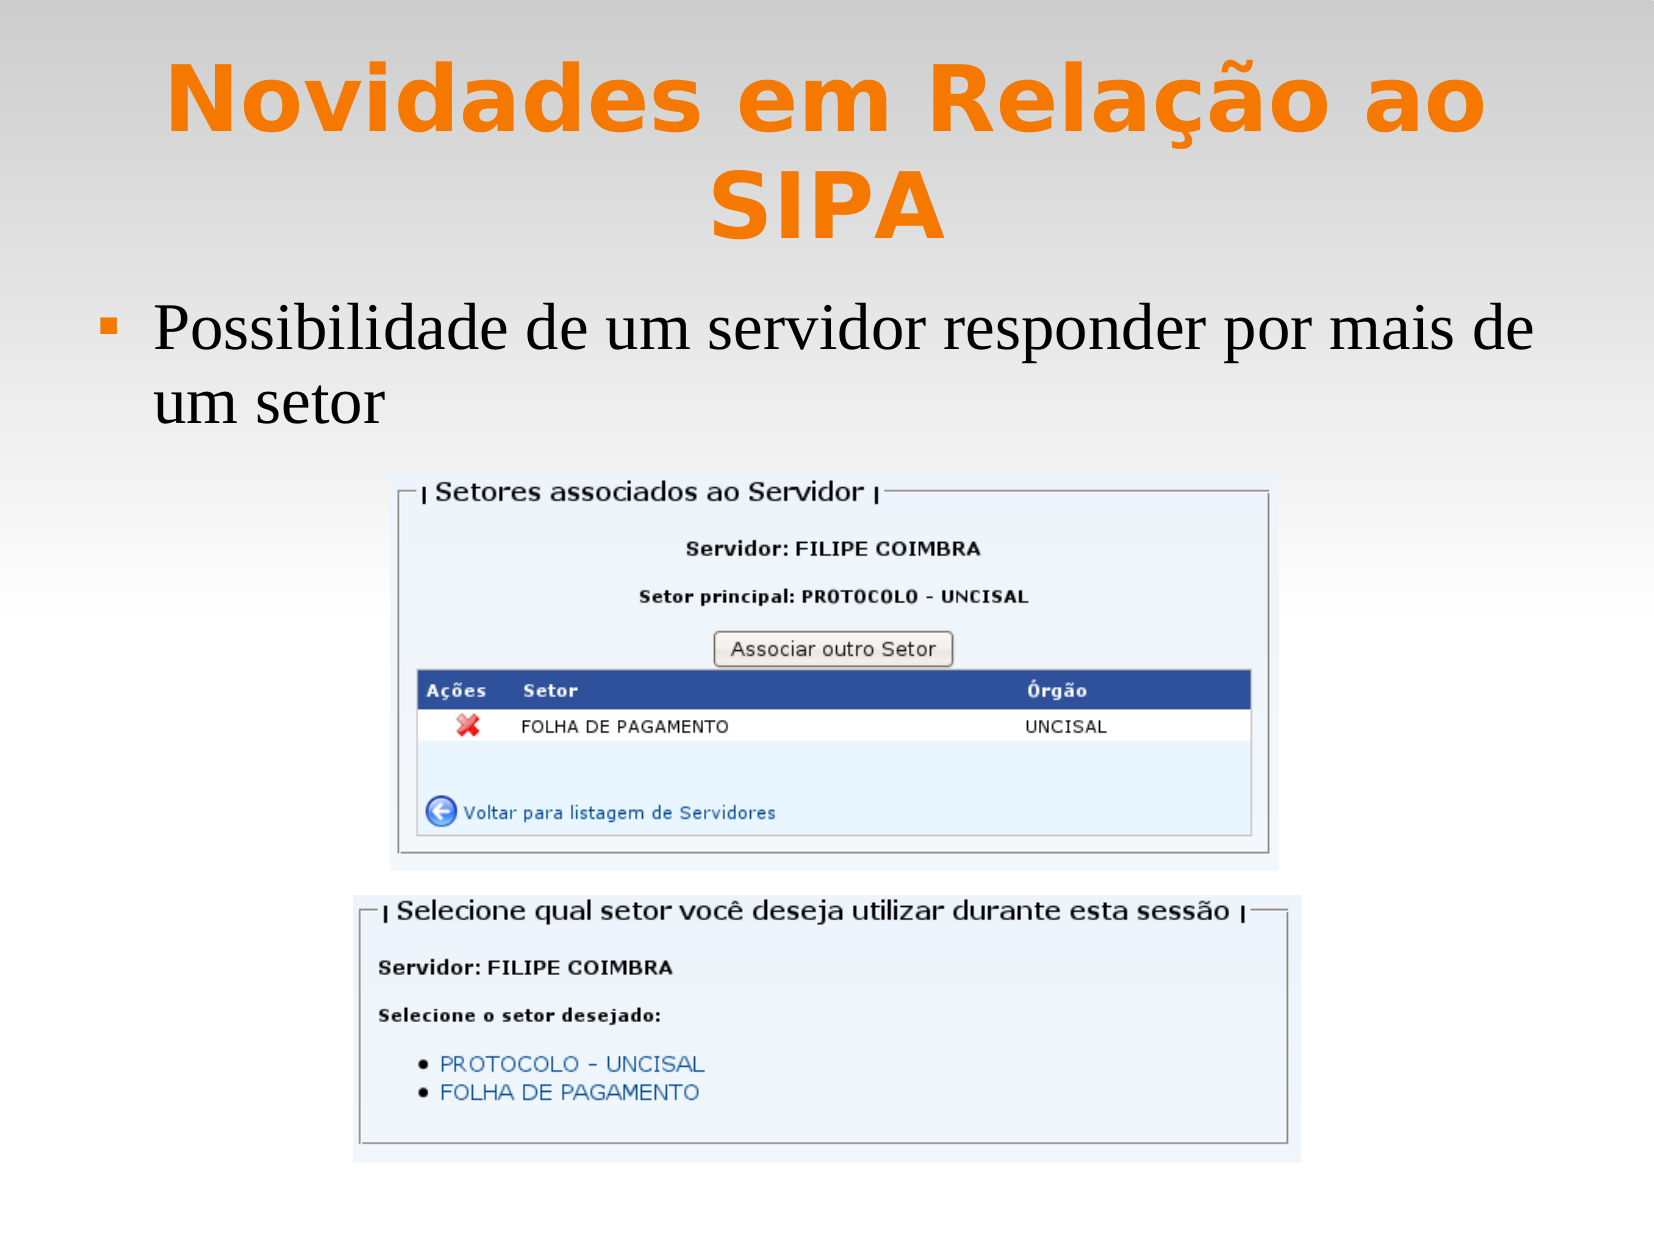

# Novidades em Relação ao SIPA
Possibilidade de um servidor responder por mais de um setor